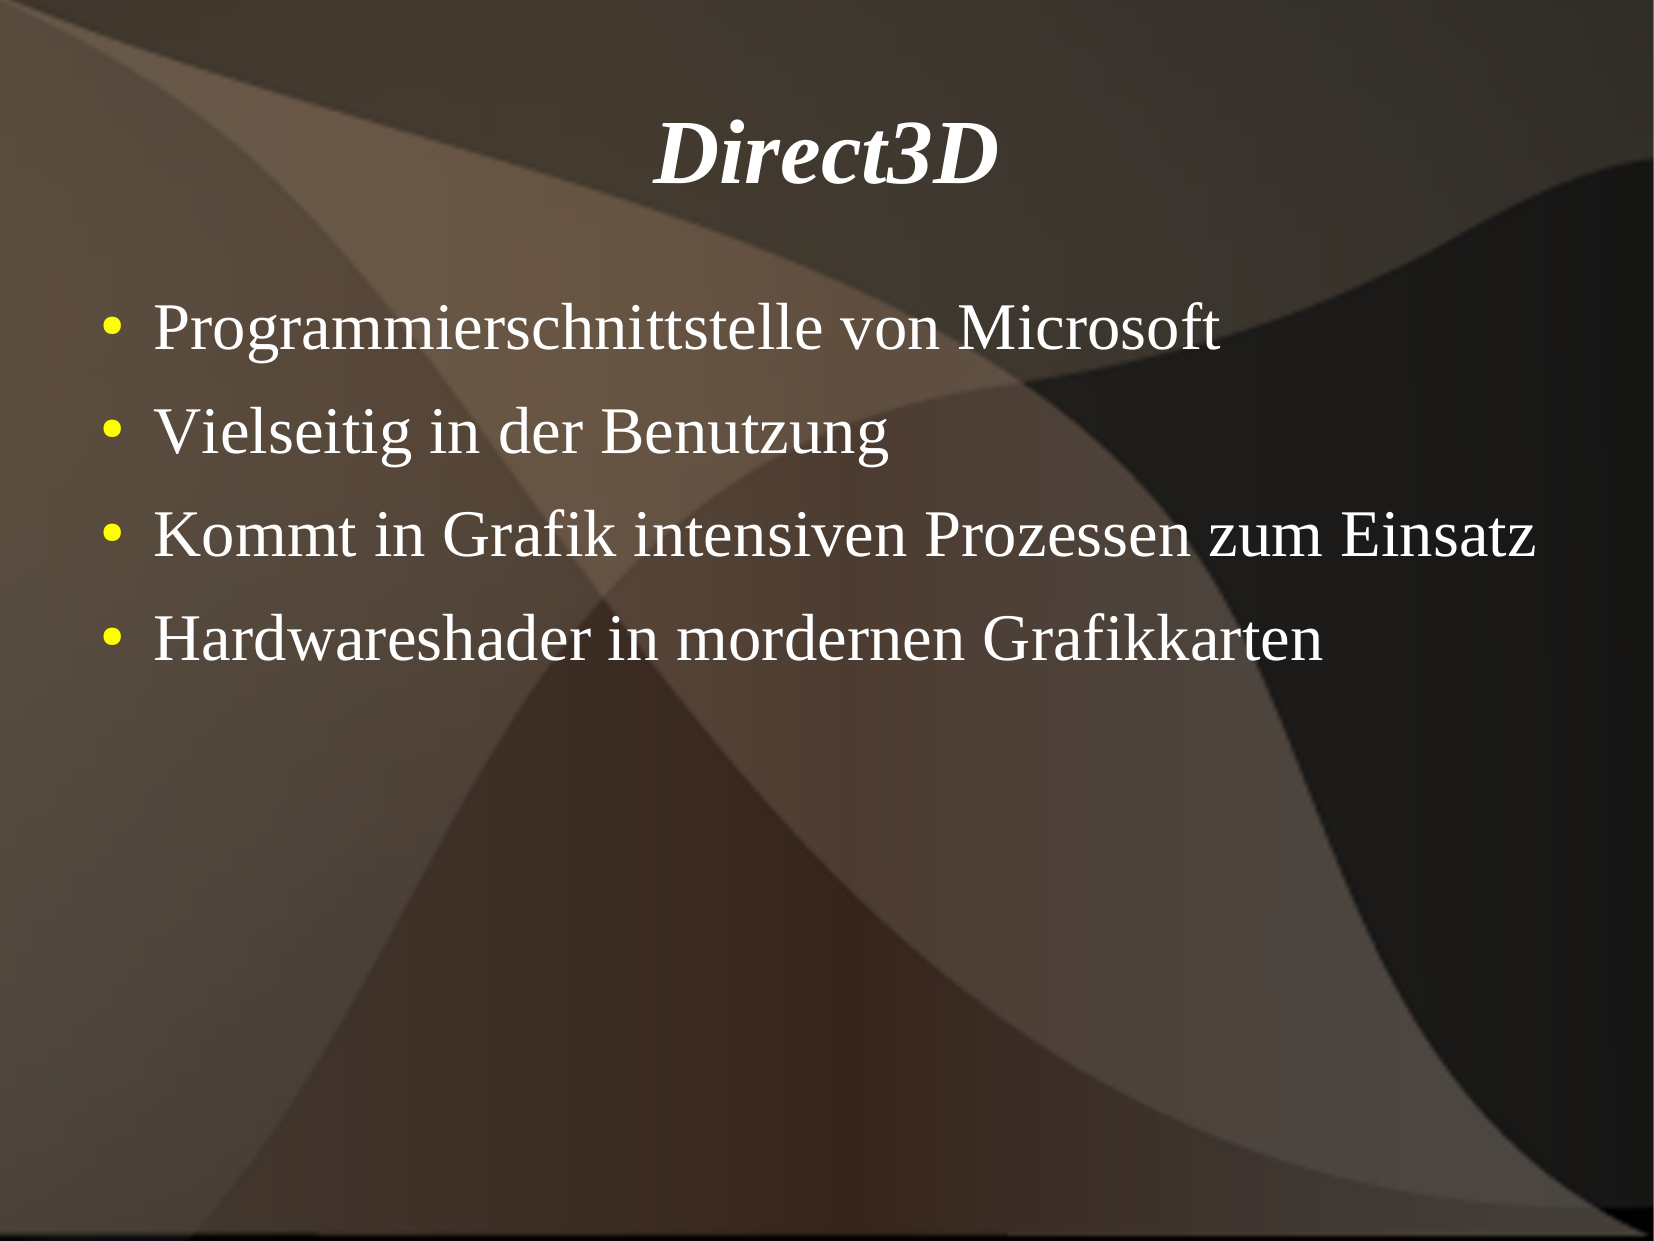

# Direct3D
Programmierschnittstelle von Microsoft
Vielseitig in der Benutzung
Kommt in Grafik intensiven Prozessen zum Einsatz
Hardwareshader in mordernen Grafikkarten